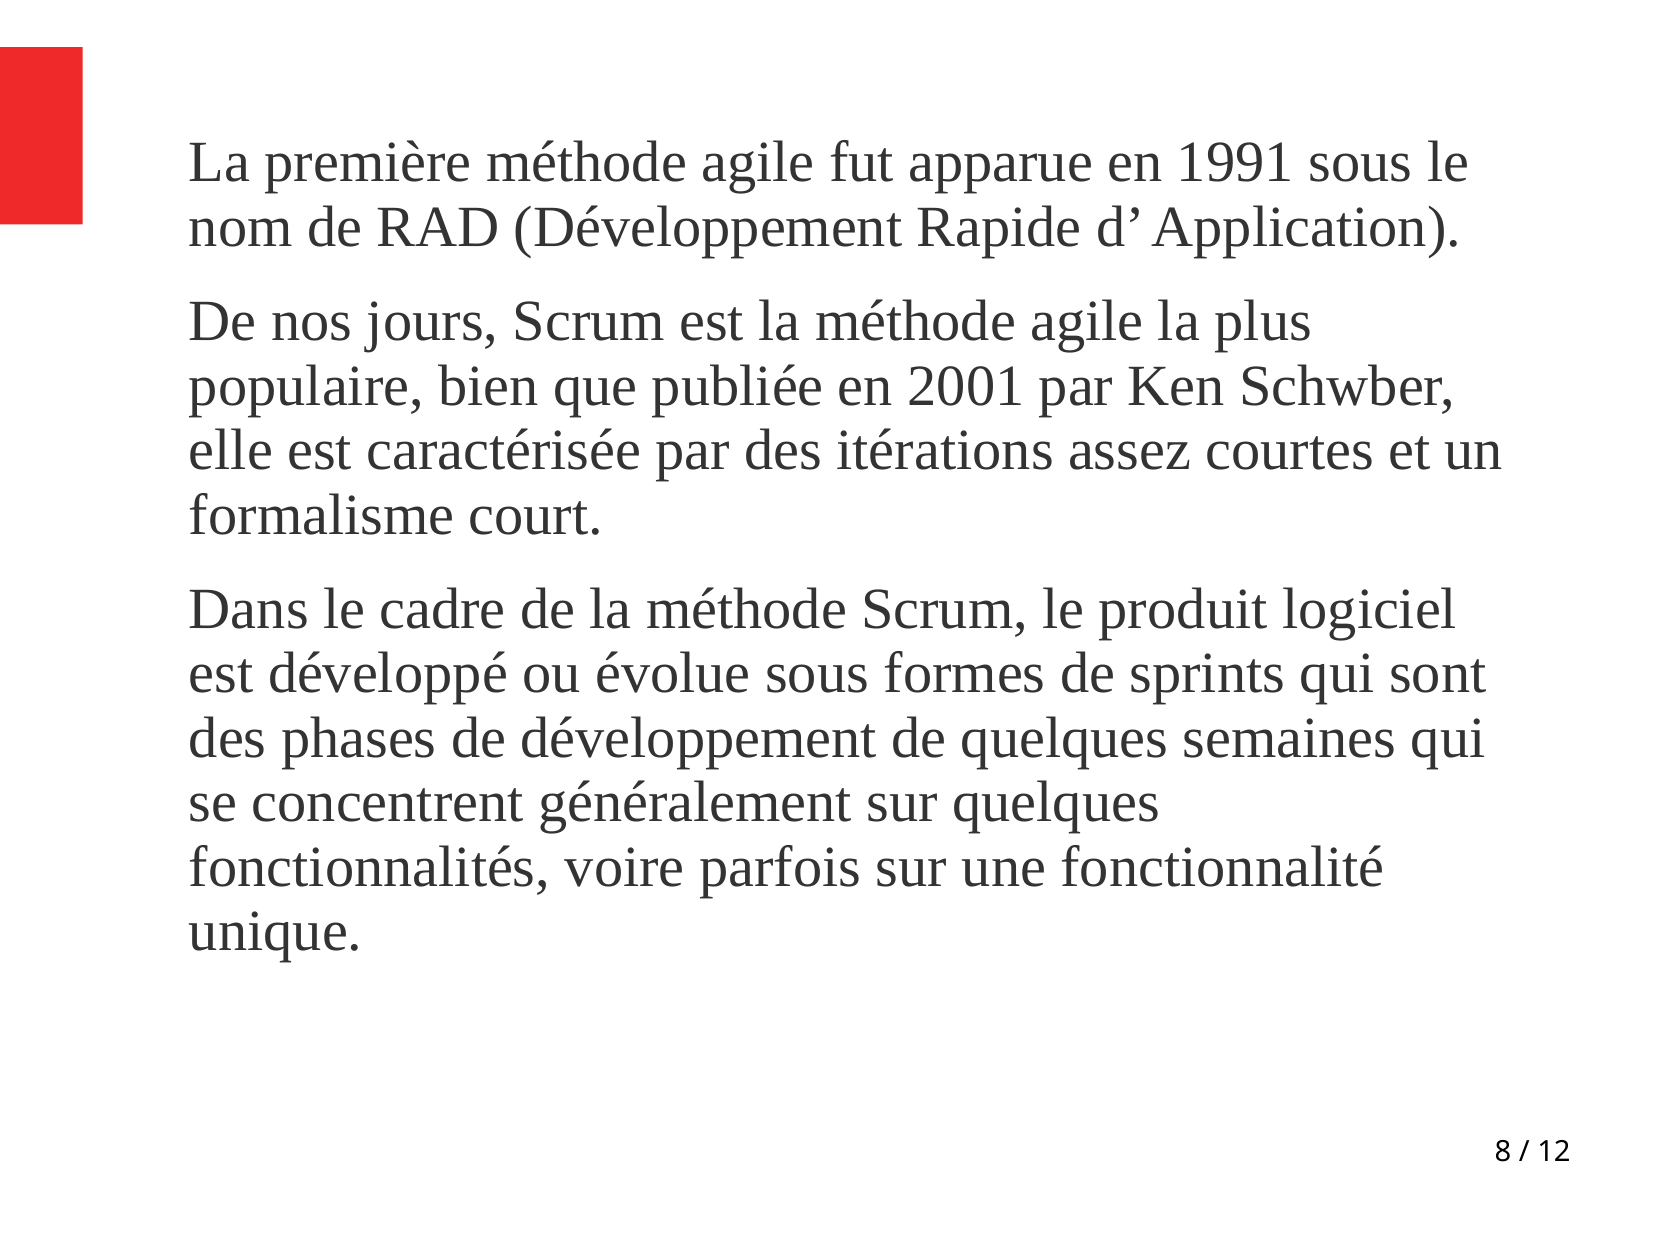

# La première méthode agile fut apparue en 1991 sous le nom de RAD (Développement Rapide d’ Application).
De nos jours, Scrum est la méthode agile la plus populaire, bien que publiée en 2001 par Ken Schwber, elle est caractérisée par des itérations assez courtes et un formalisme court.
Dans le cadre de la méthode Scrum, le produit logiciel est développé ou évolue sous formes de sprints qui sont des phases de développement de quelques semaines qui se concentrent généralement sur quelques fonctionnalités, voire parfois sur une fonctionnalité unique.
8